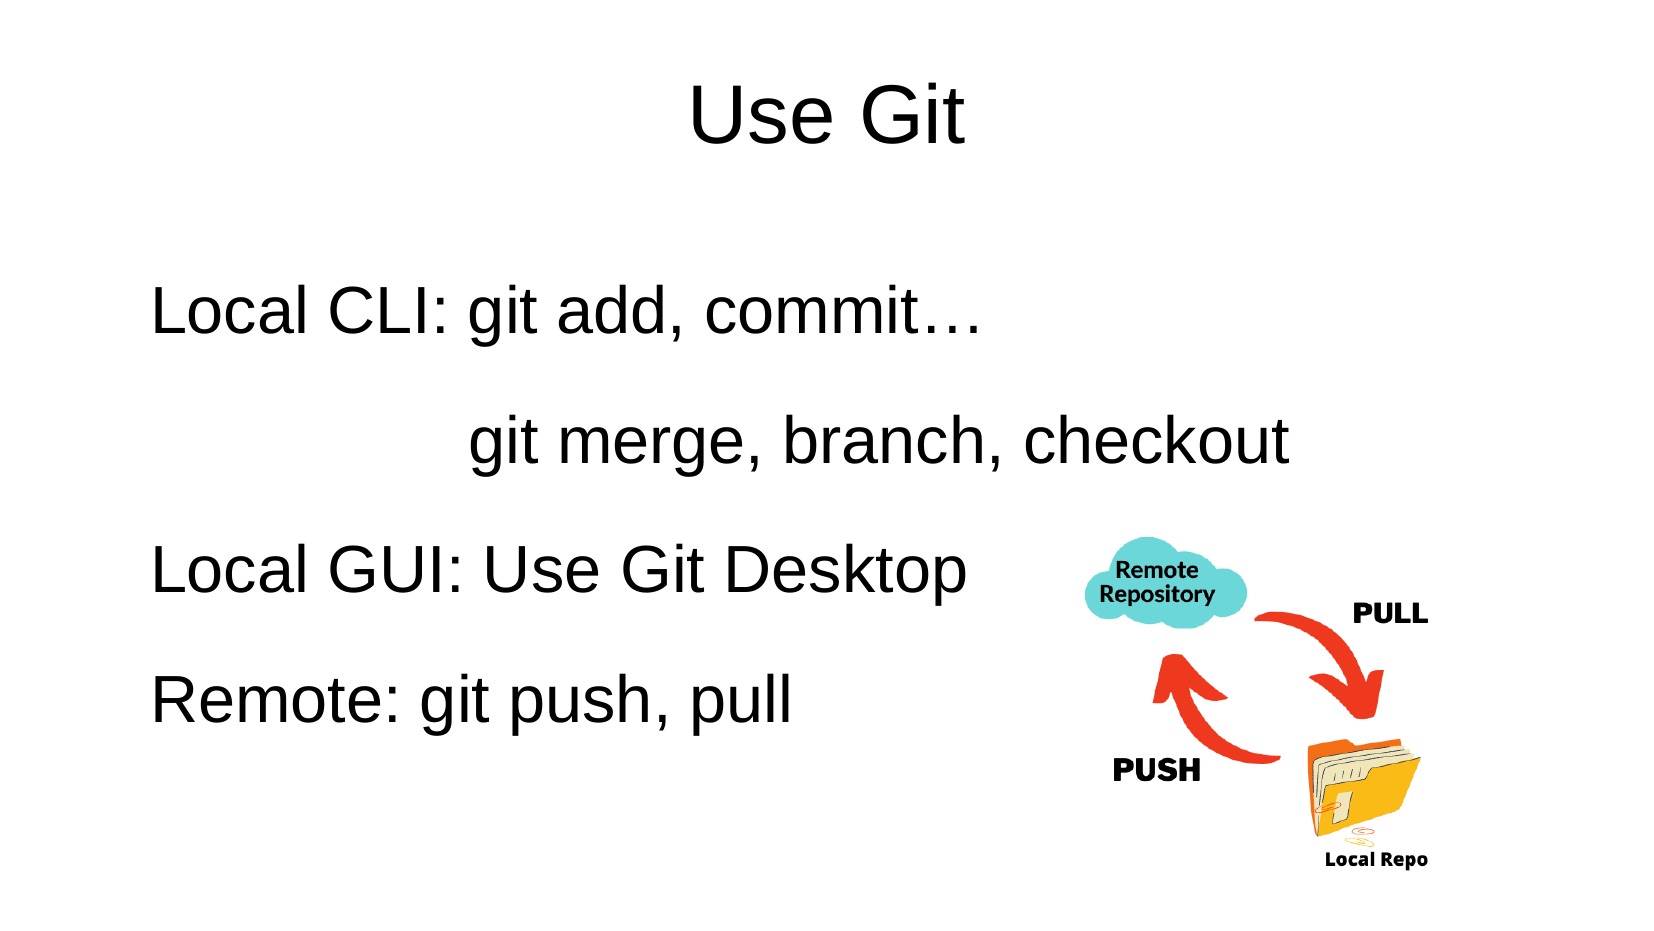

# Use Git
Local CLI: git add, commit…
				 git merge, branch, checkout
Local GUI: Use Git Desktop
Remote: git push, pull